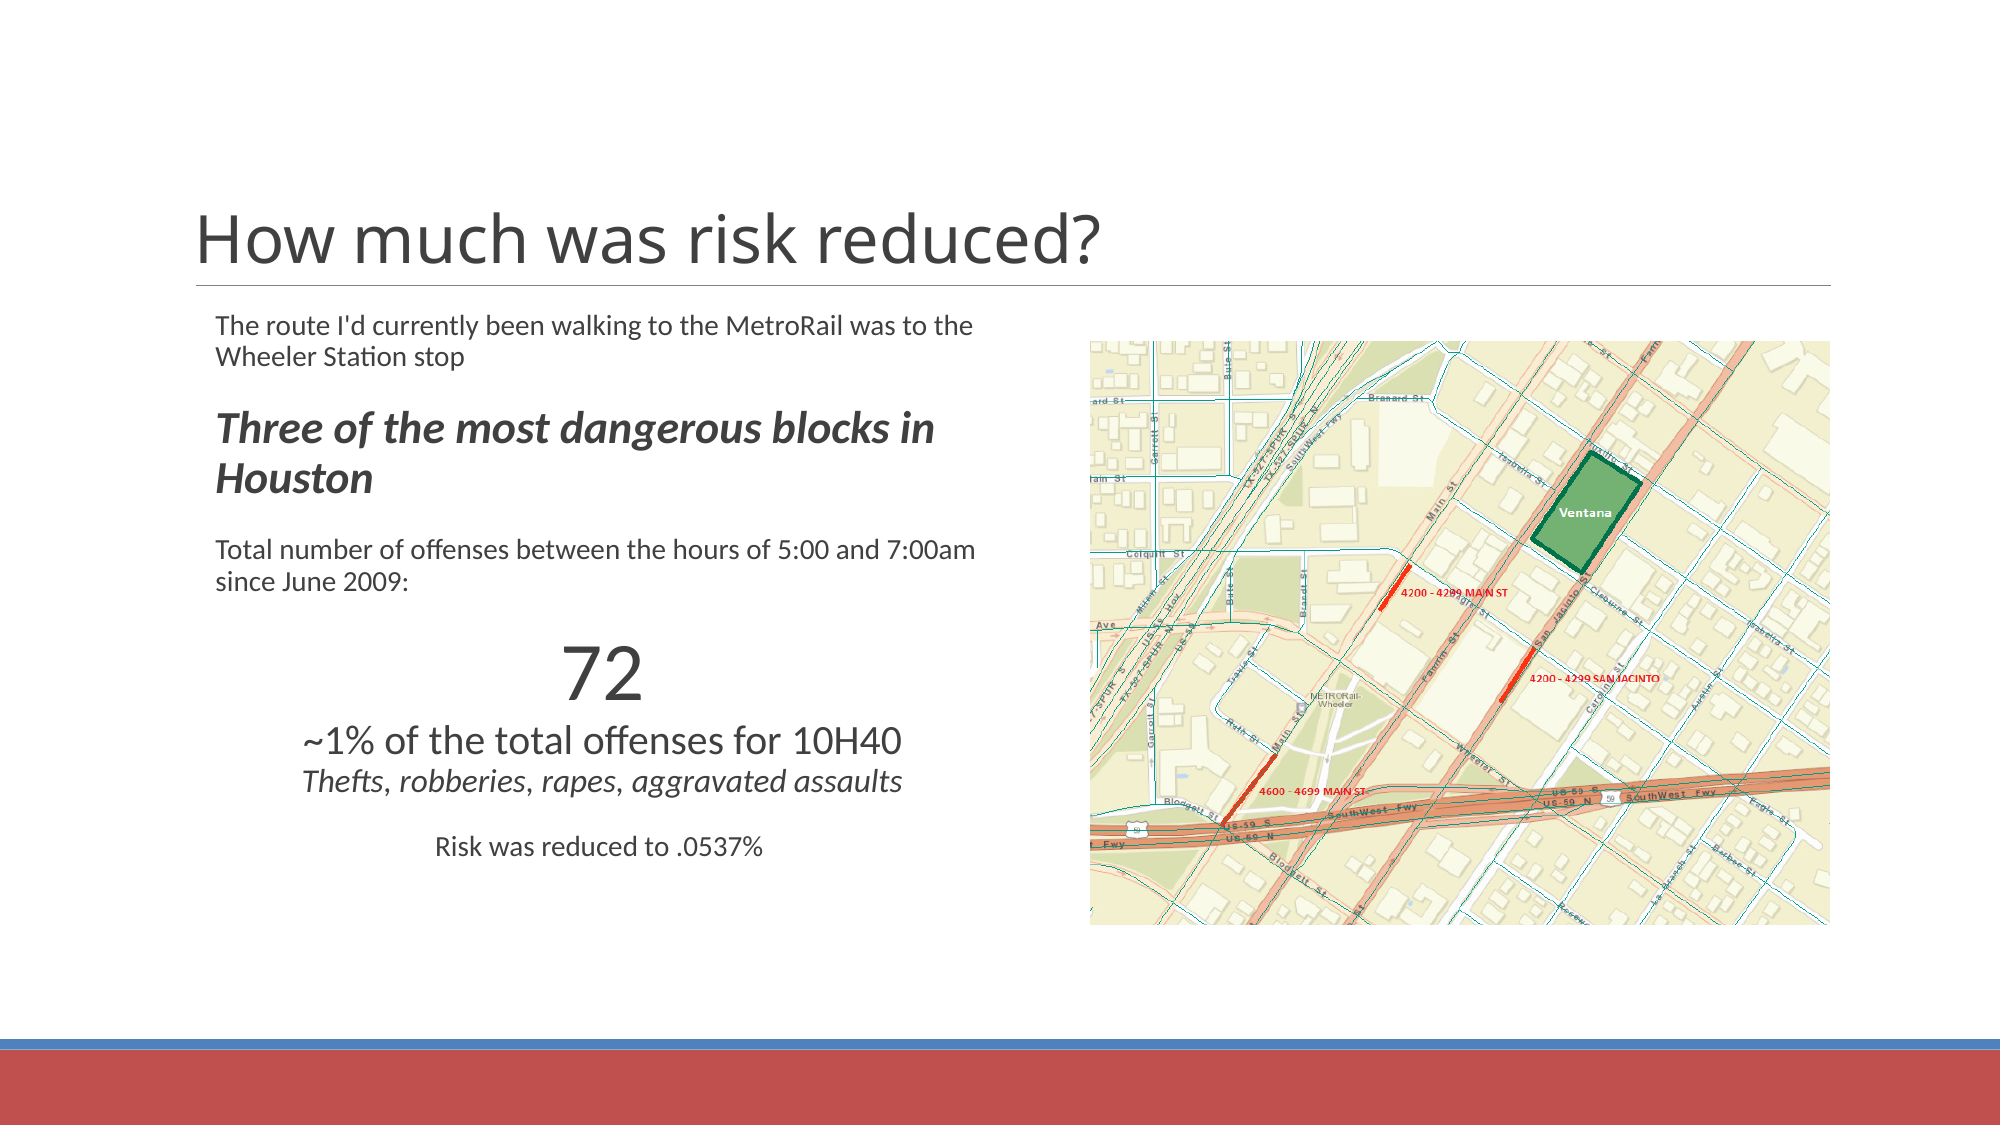

How much was risk reduced?
The route I'd currently been walking to the MetroRail was to the Wheeler Station stop
Three of the most dangerous blocks in Houston
Total number of offenses between the hours of 5:00 and 7:00am since June 2009:
72
~1% of the total offenses for 10H40
Thefts, robberies, rapes, aggravated assaults
Risk was reduced to .0537%